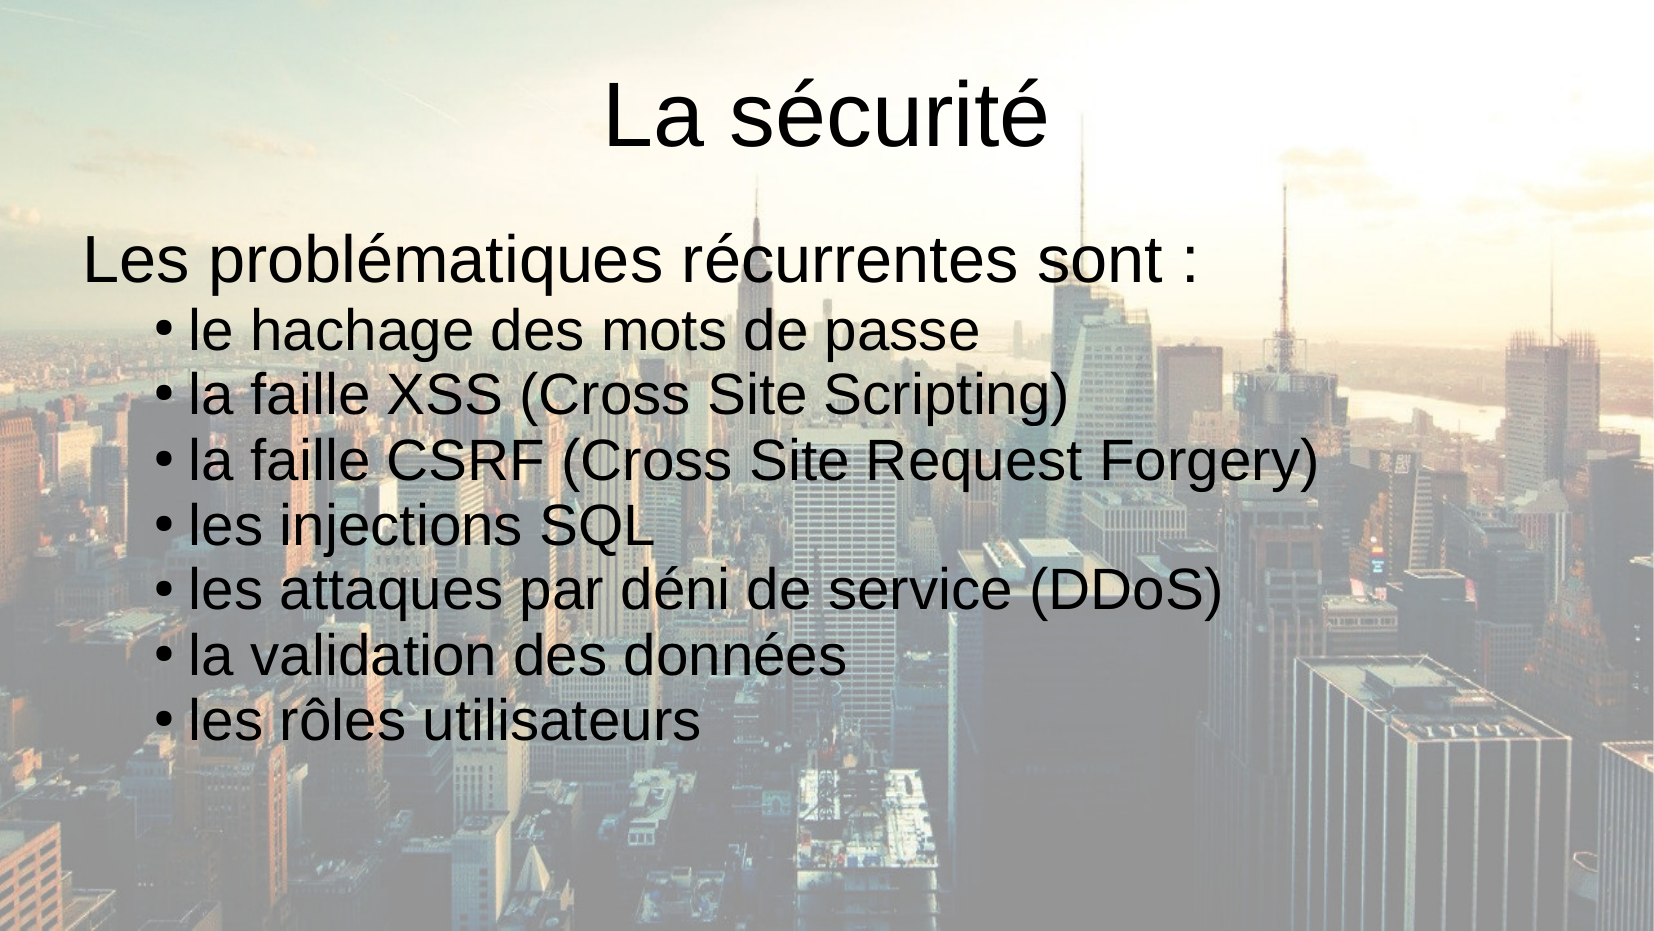

# La sécurité
Les problématiques récurrentes sont :
le hachage des mots de passe
la faille XSS (Cross Site Scripting)
la faille CSRF (Cross Site Request Forgery)
les injections SQL
les attaques par déni de service (DDoS)
la validation des données
les rôles utilisateurs